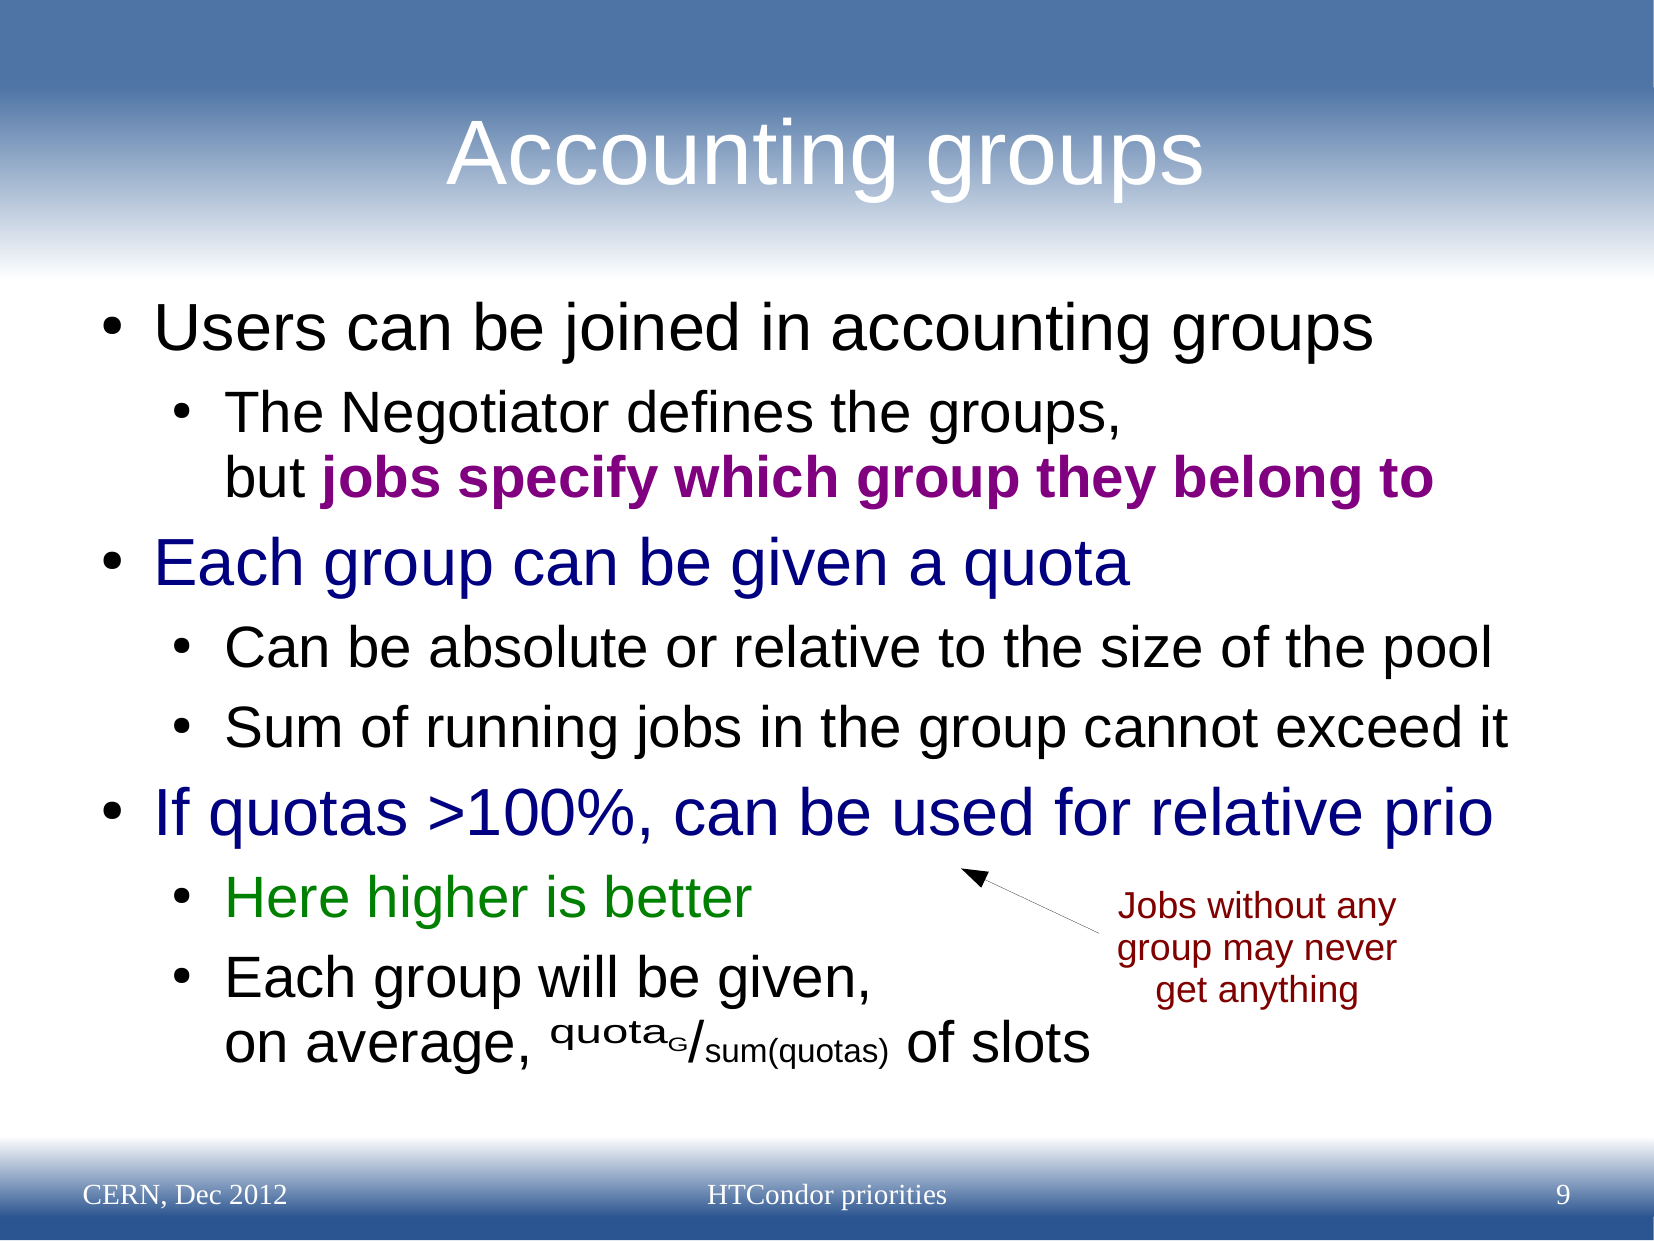

# Accounting groups
Users can be joined in accounting groups
The Negotiator defines the groups,
but jobs specify which group they belong to
Each group can be given a quota
Can be absolute or relative to the size of the pool
Sum of running jobs in the group cannot exceed it
If quotas >100%, can be used for relative prio
Here higher is better
Each group will be given,
on average, quotaG/sum(quotas) of slots
Jobs without any
group may never
get anything
CERN, Dec 2012
HTCondor priorities
9